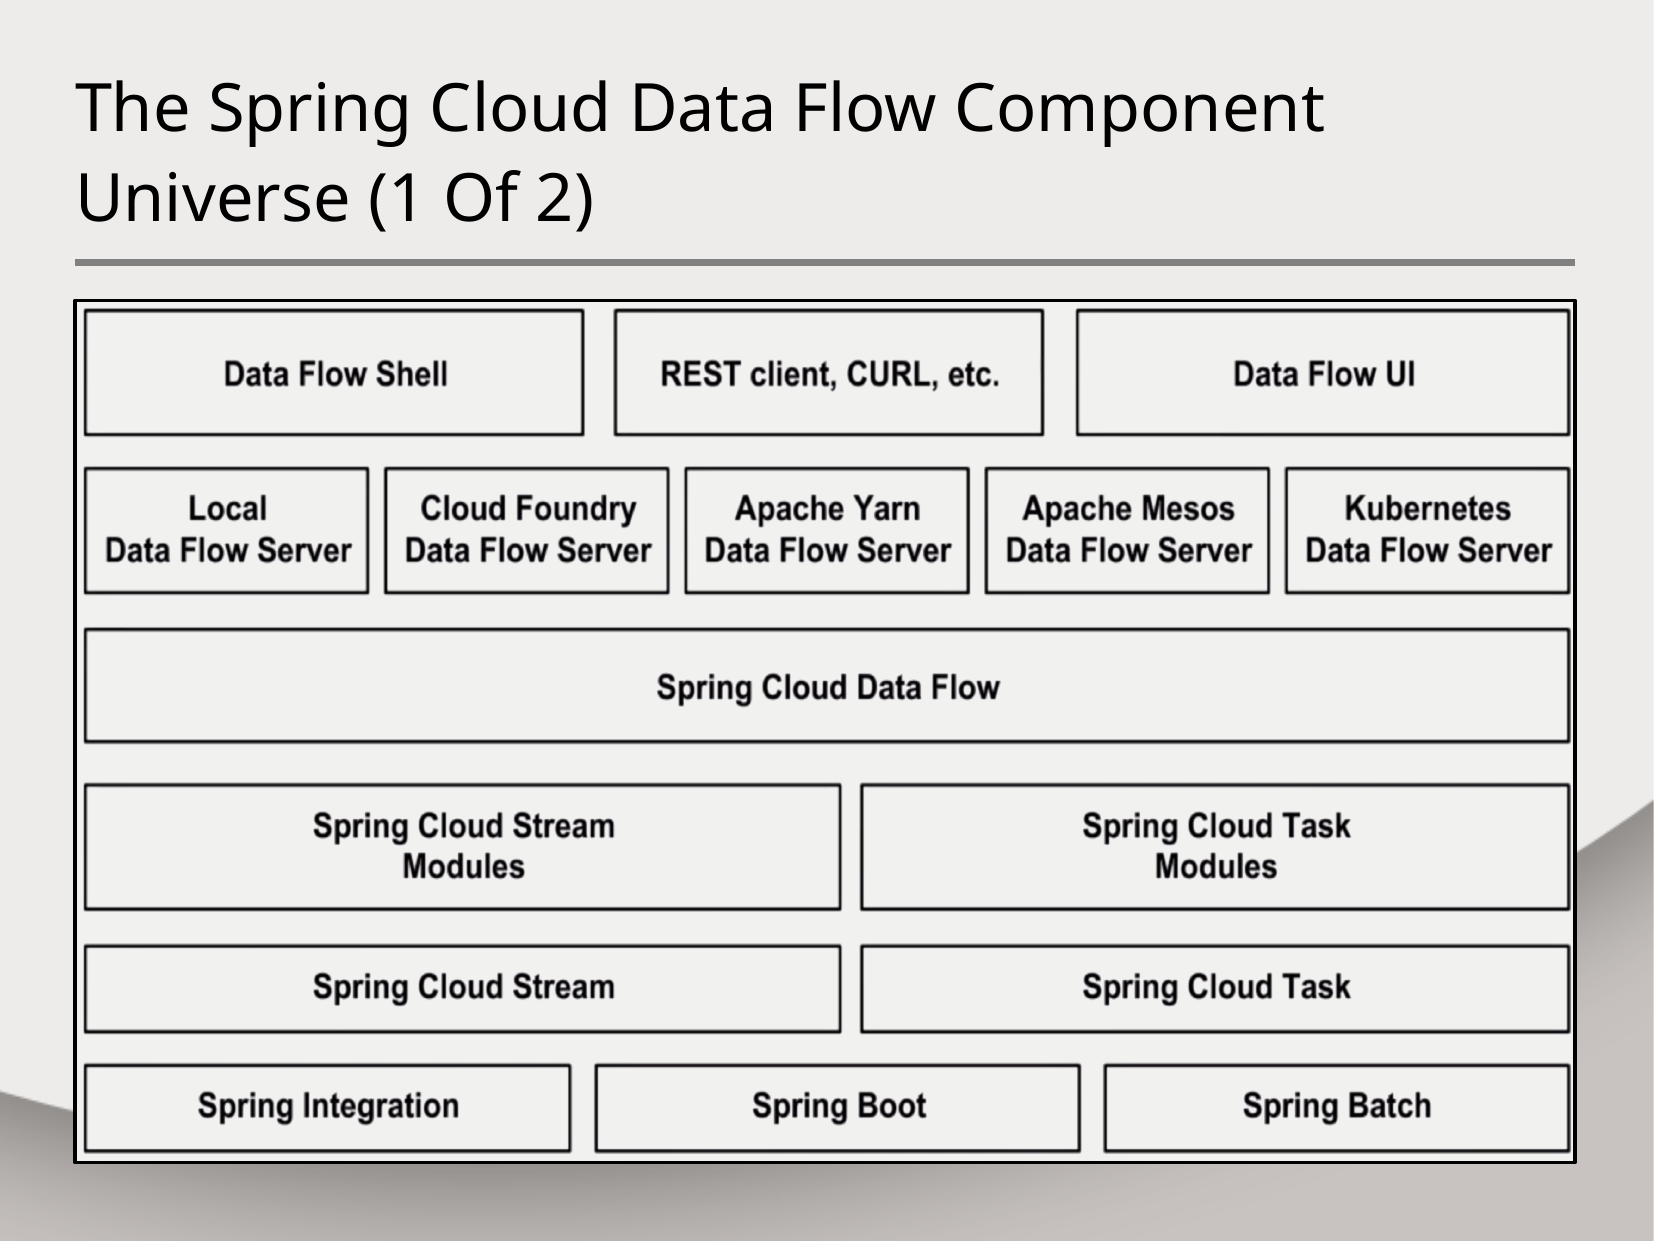

# The Spring Cloud Data Flow Component Universe (1 Of 2)